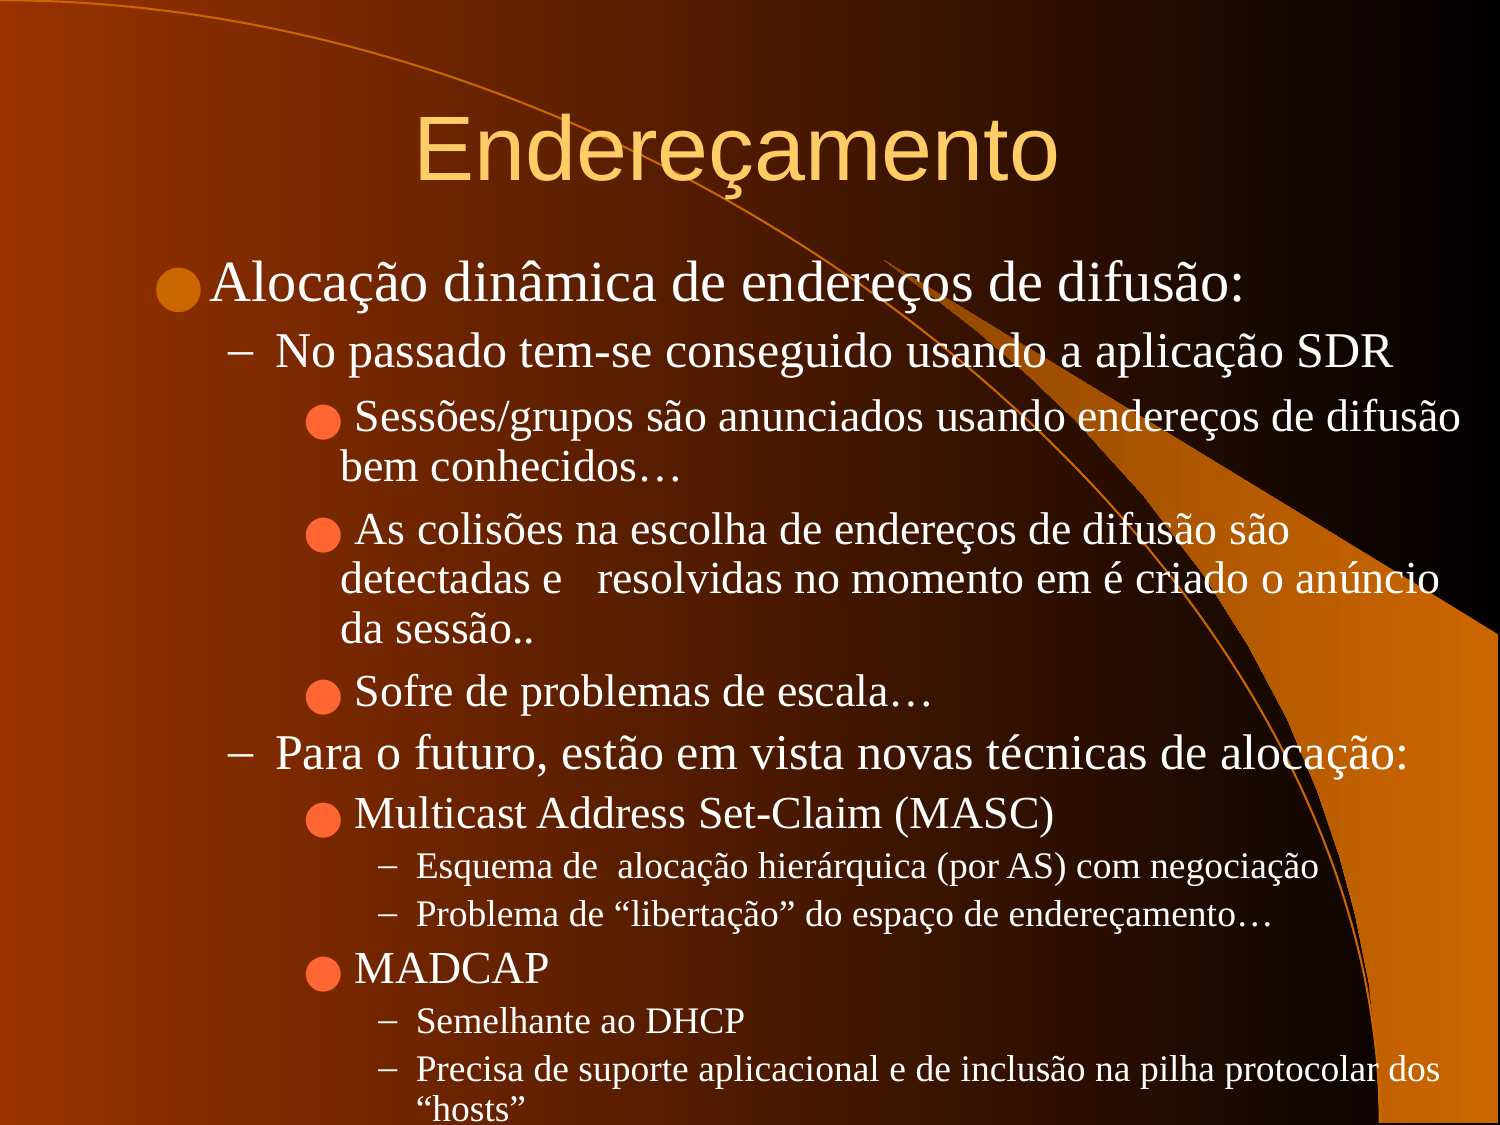

# Endereçamento
Alocação dinâmica de endereços de difusão:
No passado tem-se conseguido usando a aplicação SDR
 Sessões/grupos são anunciados usando endereços de difusão bem conhecidos…
 As colisões na escolha de endereços de difusão são detectadas e resolvidas no momento em é criado o anúncio da sessão..
 Sofre de problemas de escala…
Para o futuro, estão em vista novas técnicas de alocação:
 Multicast Address Set-Claim (MASC)
Esquema de alocação hierárquica (por AS) com negociação
Problema de “libertação” do espaço de endereçamento…
 MADCAP
Semelhante ao DHCP
Precisa de suporte aplicacional e de inclusão na pilha protocolar dos “hosts”